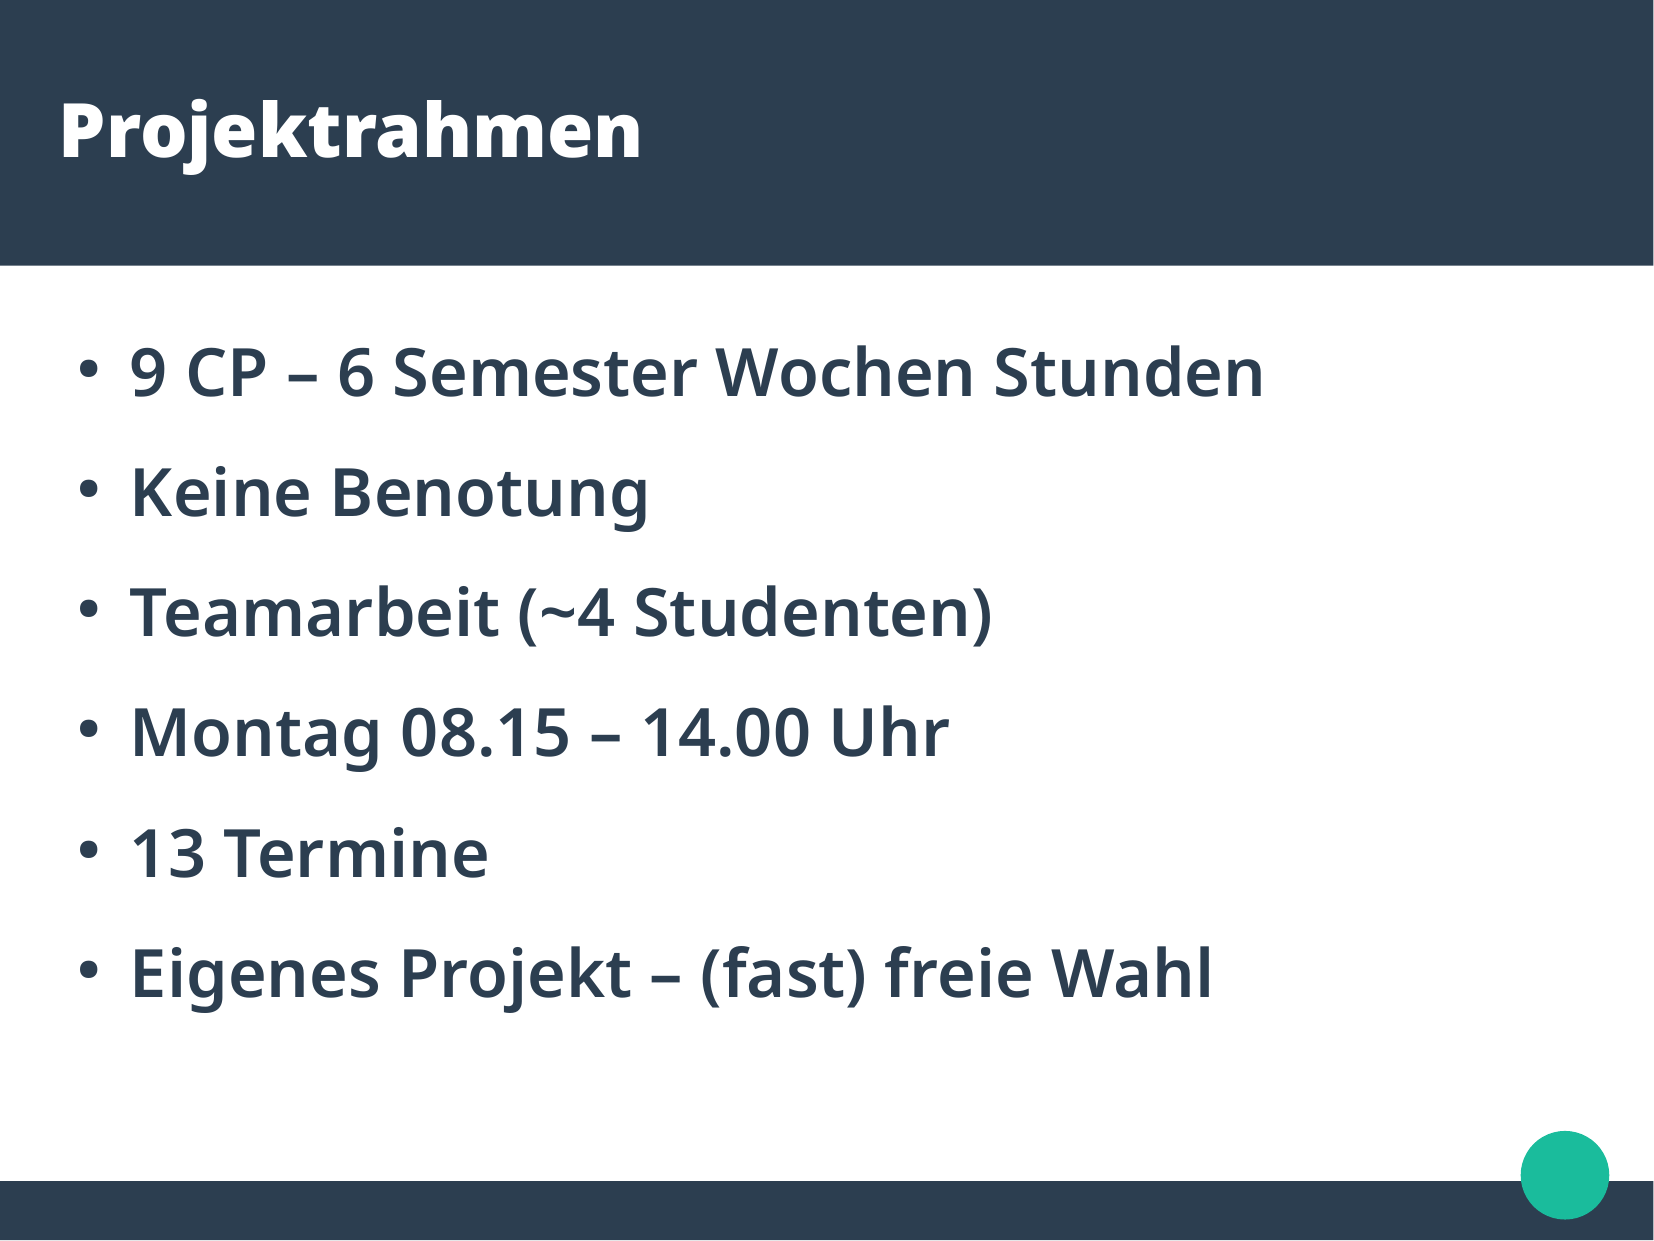

# Projektrahmen
9 CP – 6 Semester Wochen Stunden
Keine Benotung
Teamarbeit (~4 Studenten)
Montag 08.15 – 14.00 Uhr
13 Termine
Eigenes Projekt – (fast) freie Wahl